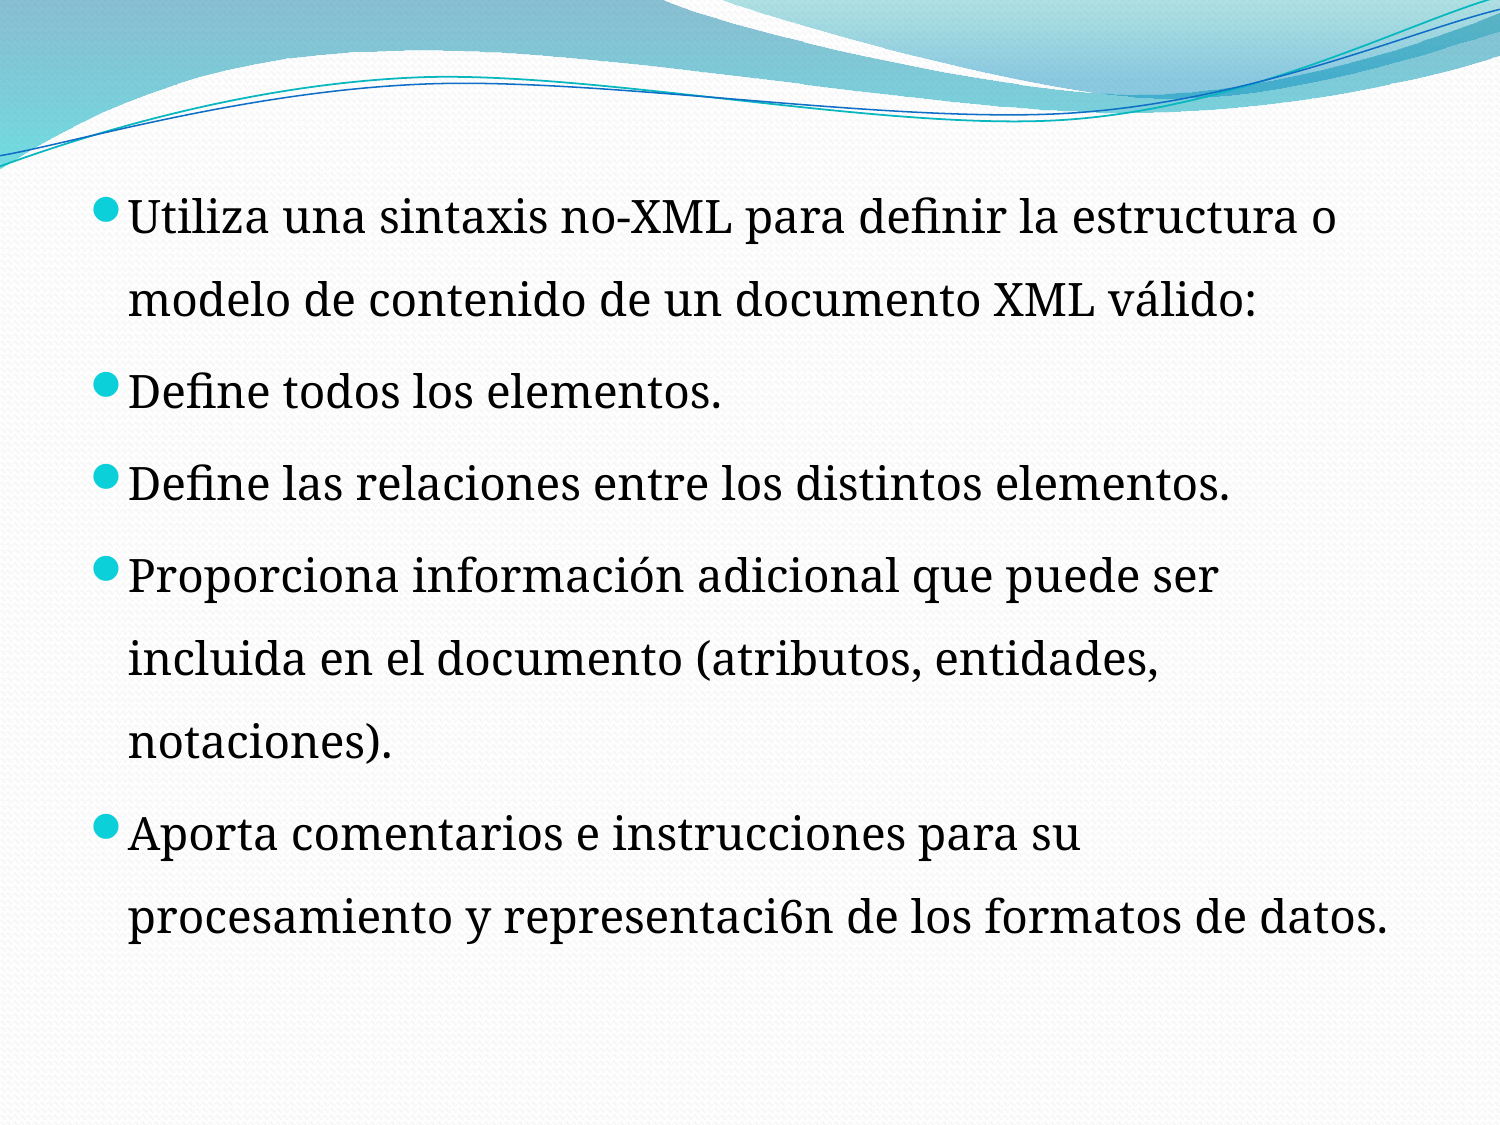

# Utiliza una sintaxis no-XML para definir la estructura o modelo de contenido de un documento XML válido:
Define todos los elementos.
Define las relaciones entre los distintos elementos.
Proporciona información adicional que puede ser incluida en el documento (atributos, entidades, notaciones).
Aporta comentarios e instrucciones para su procesamiento y representaci6n de los formatos de datos.